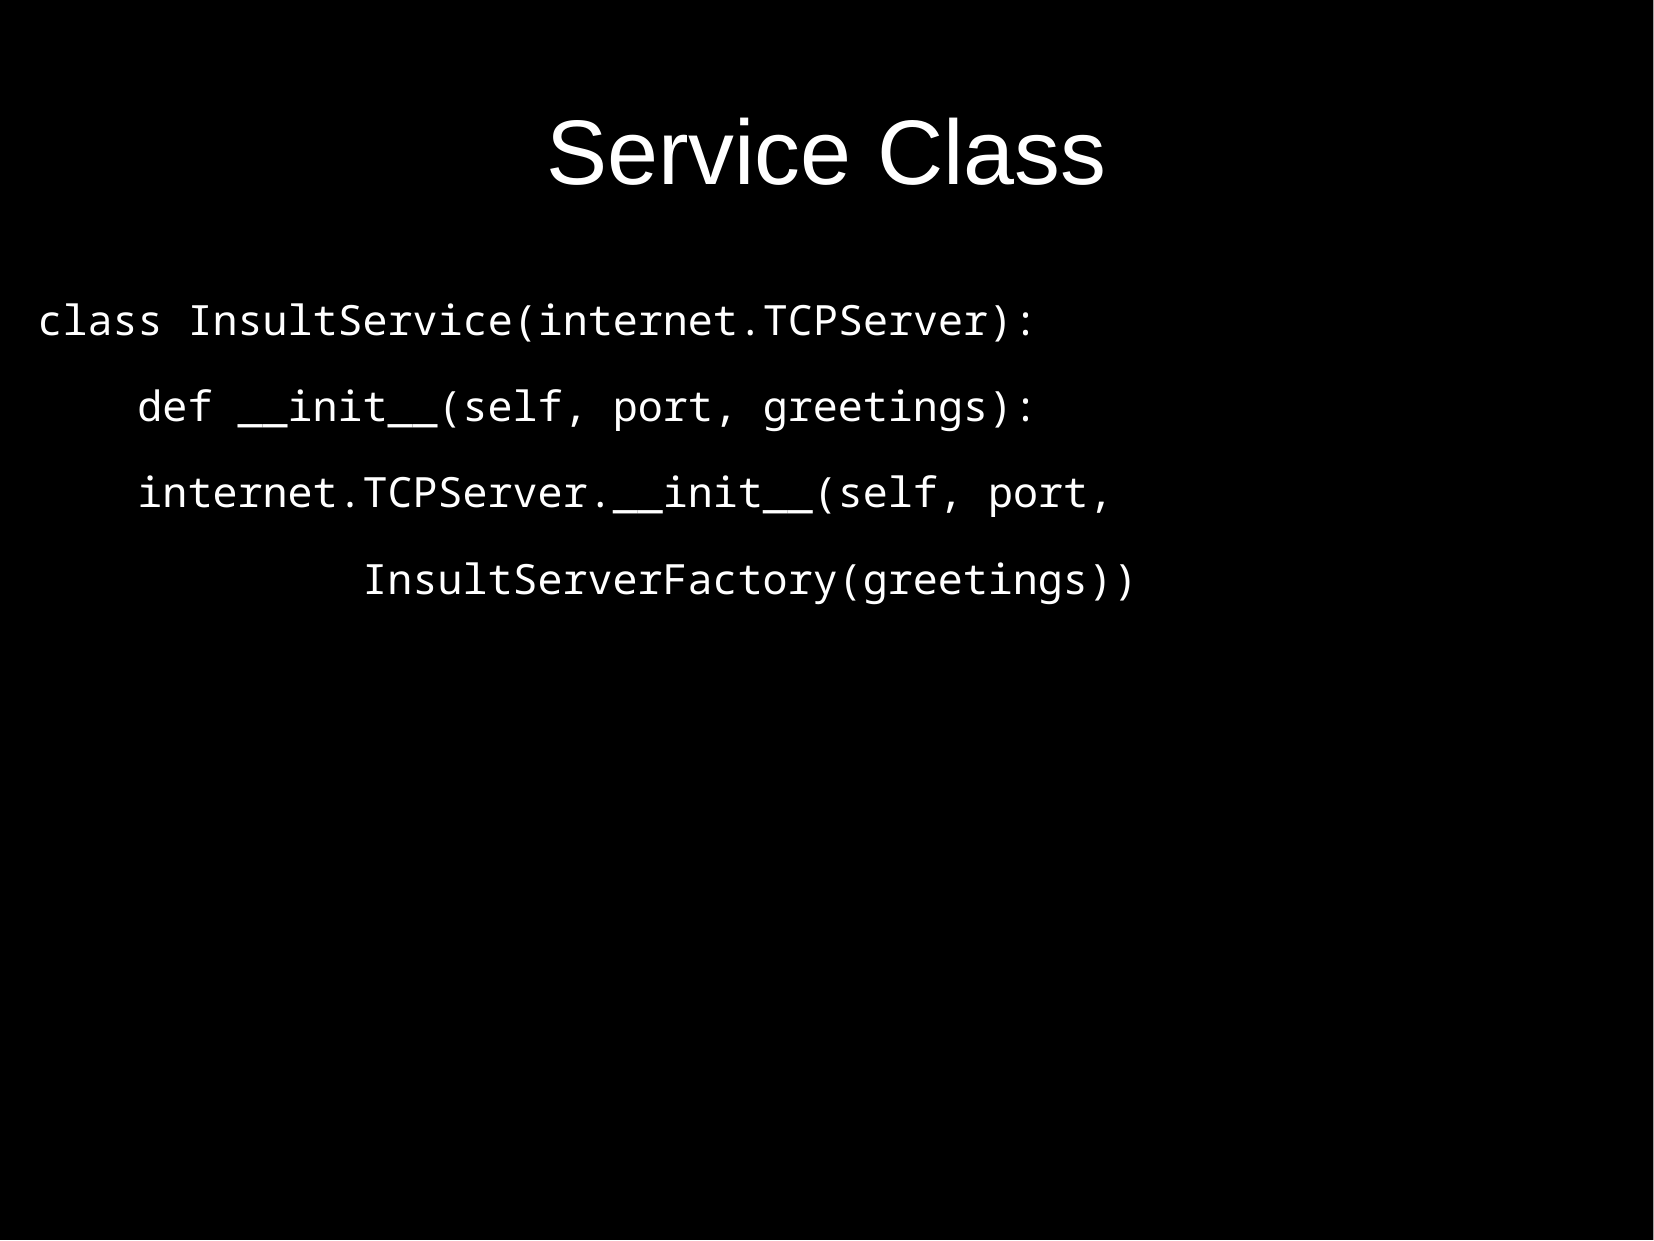

# Service Class
class InsultService(internet.TCPServer):
 def __init__(self, port, greetings):
 internet.TCPServer.__init__(self, port,
 InsultServerFactory(greetings))